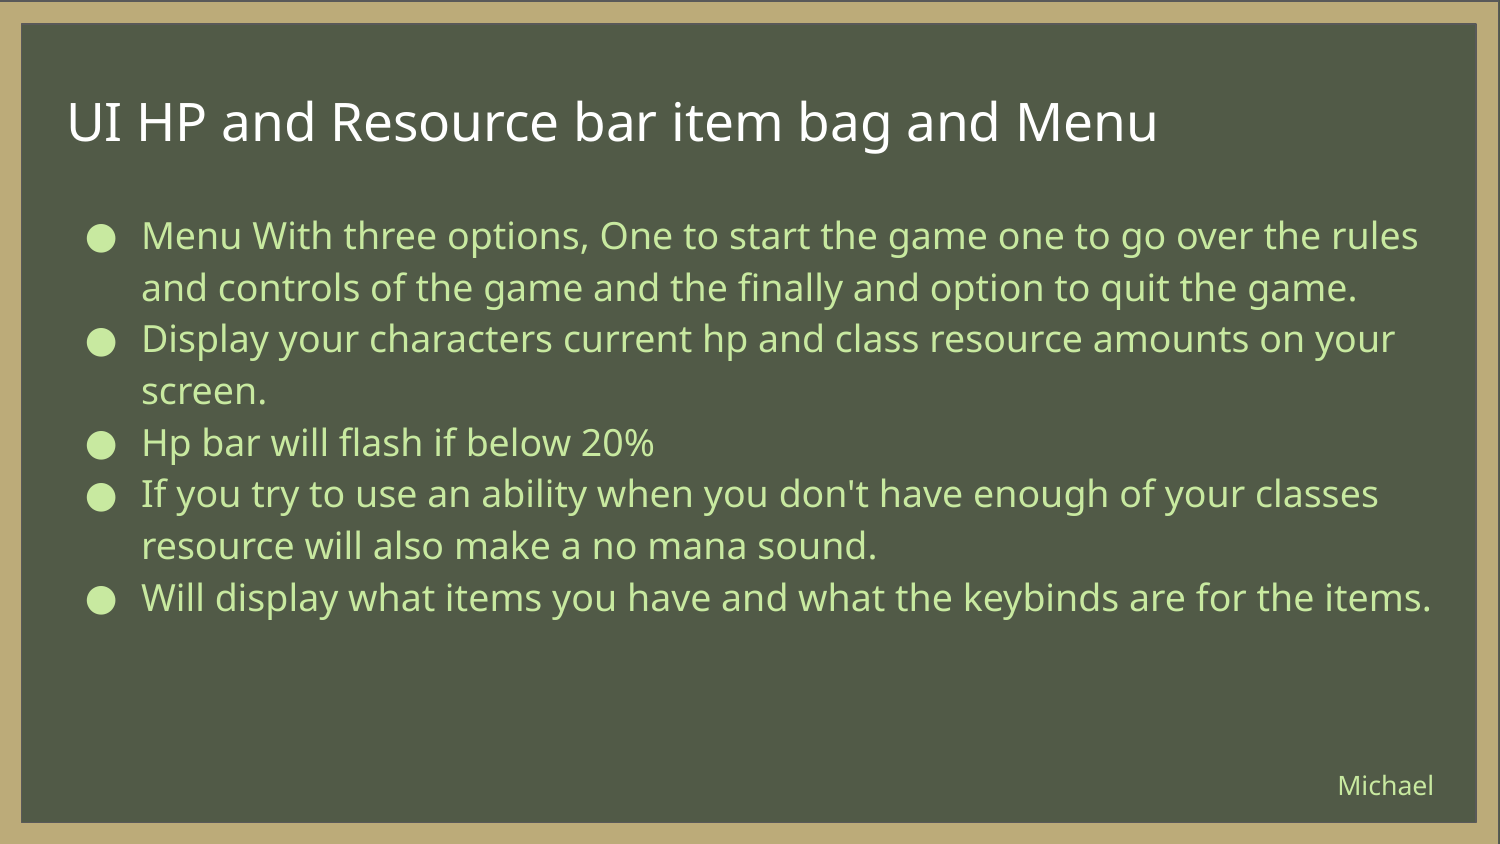

# UI HP and Resource bar item bag and Menu
Menu With three options, One to start the game one to go over the rules and controls of the game and the finally and option to quit the game.
Display your characters current hp and class resource amounts on your screen.
Hp bar will flash if below 20%
If you try to use an ability when you don't have enough of your classes resource will also make a no mana sound.
Will display what items you have and what the keybinds are for the items.
Michael